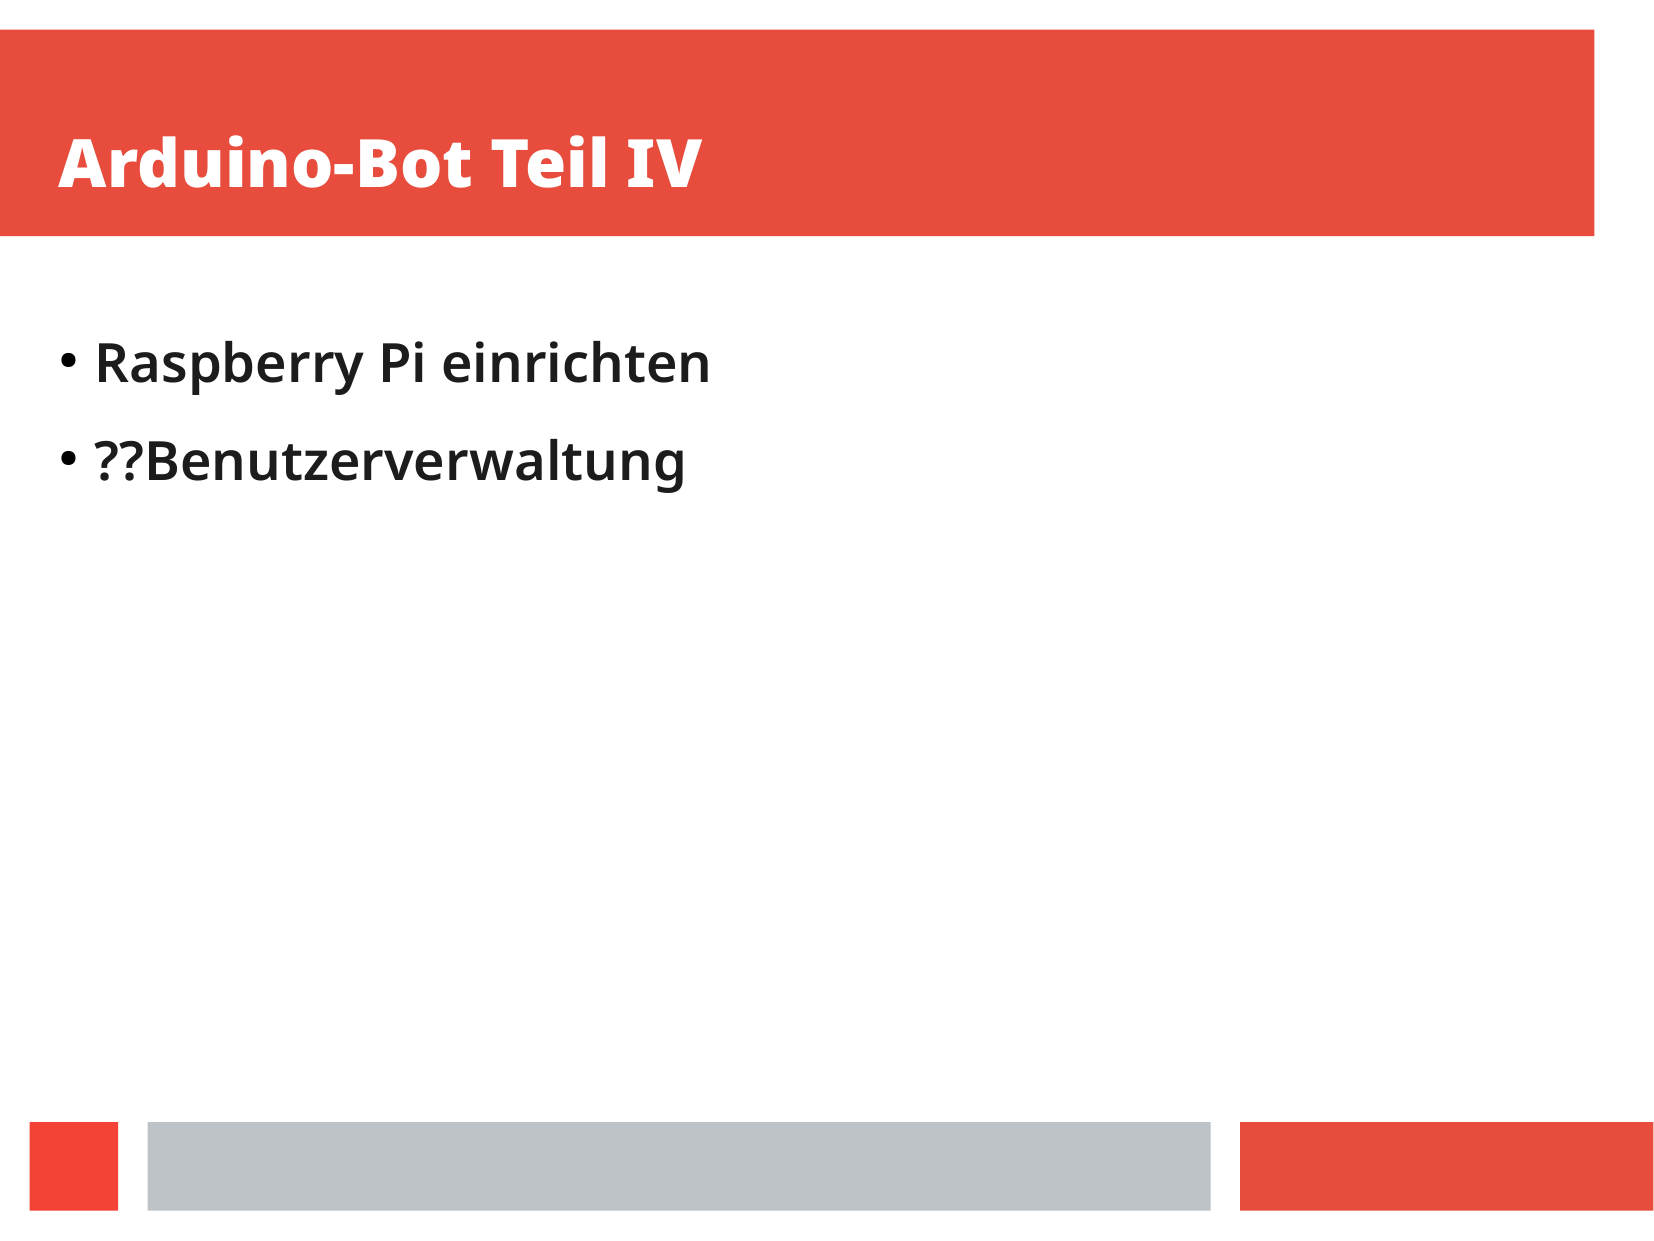

# Arduino-Bot Teil IV
Raspberry Pi einrichten
??Benutzerverwaltung